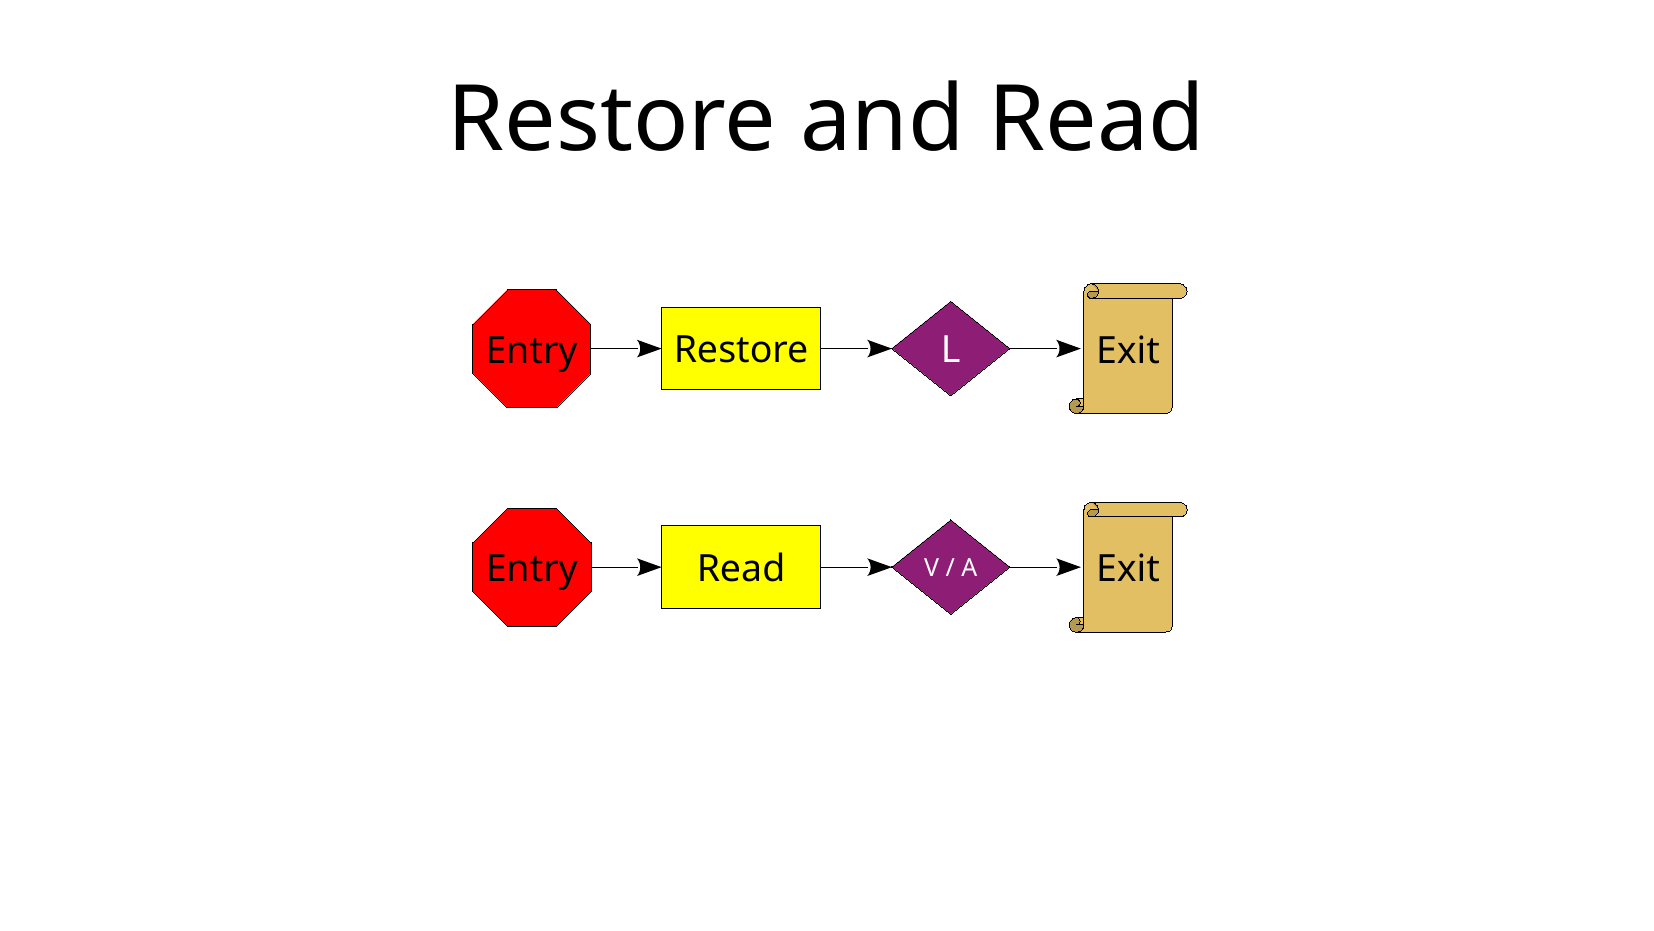

# Restore and Read
Exit
Entry
L
Restore
Exit
Entry
V / A
Read